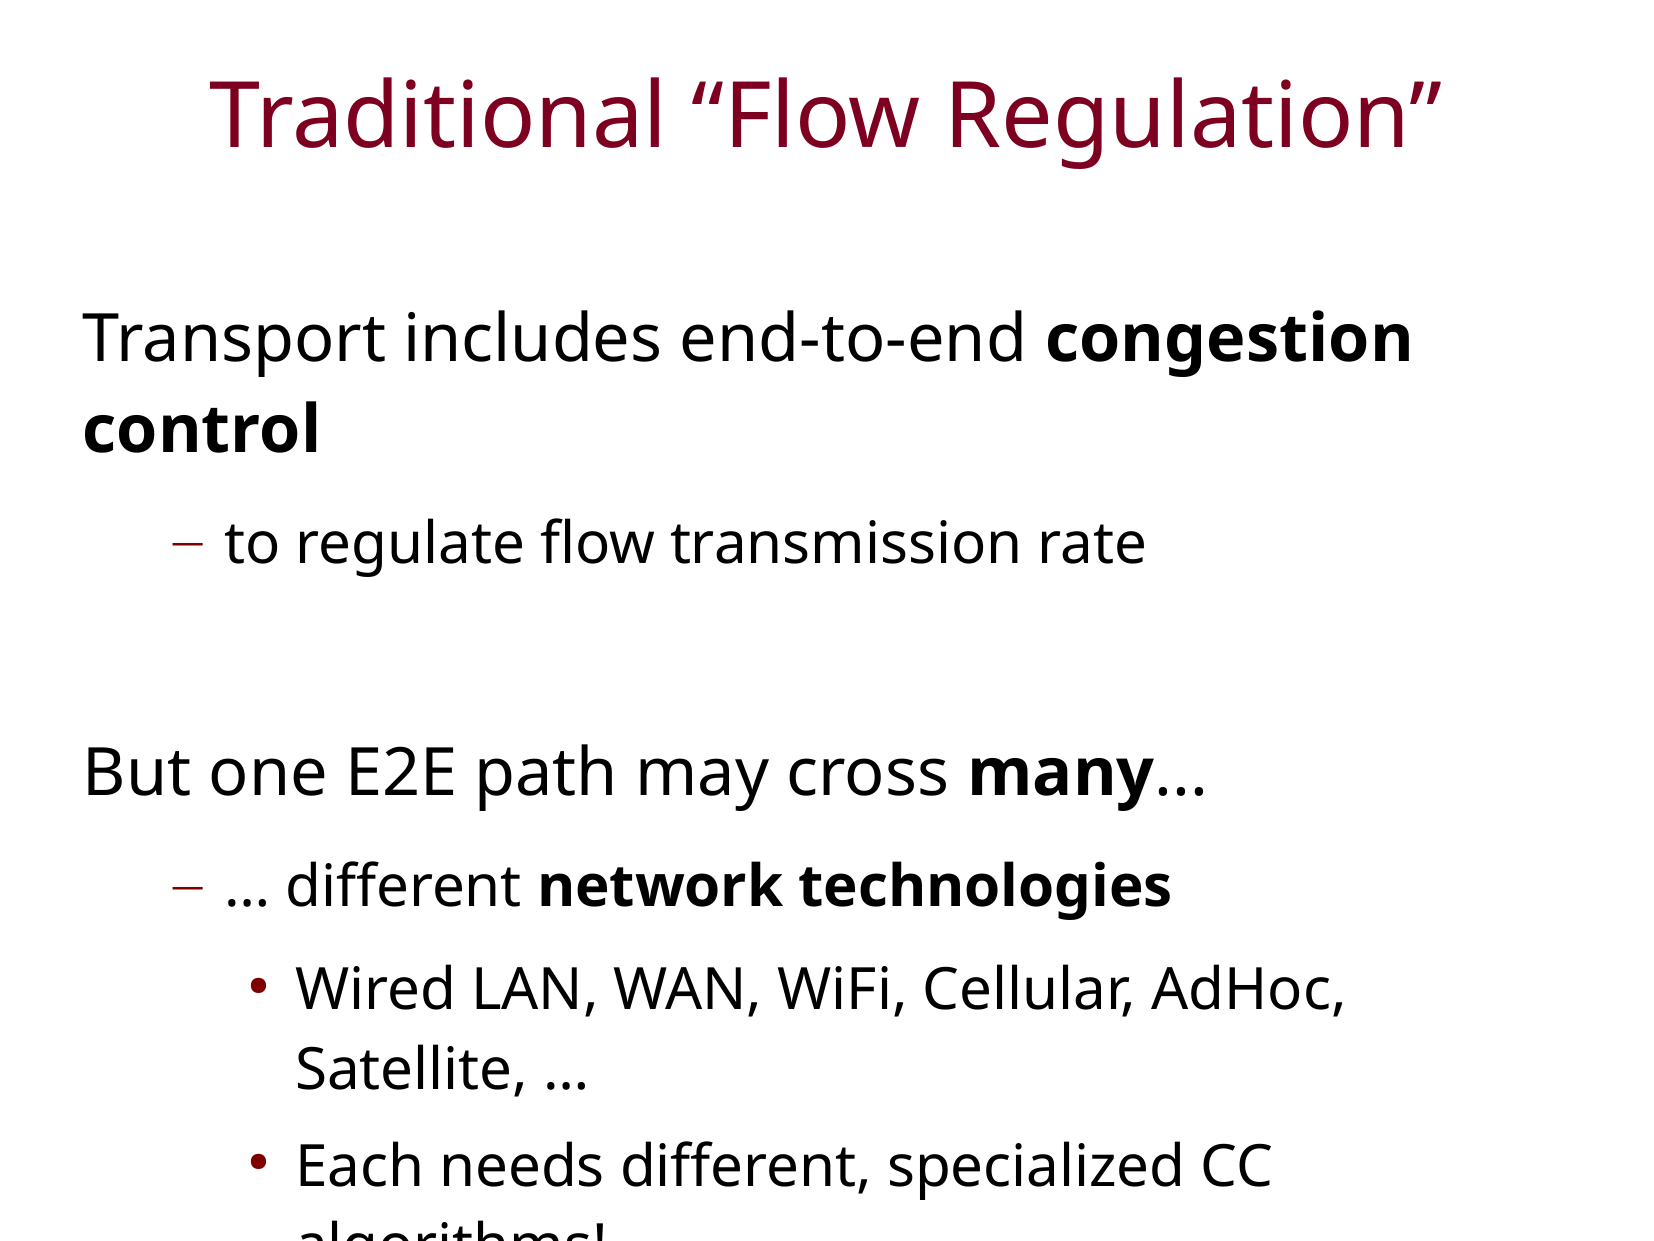

# Traditional “Flow Regulation”
Transport includes end-to-end congestion control
to regulate flow transmission rate
But one E2E path may cross many...
… different network technologies
Wired LAN, WAN, WiFi, Cellular, AdHoc, Satellite, …
Each needs different, specialized CC algorithms!
… different administrative domains
Each cares about CC algorithm in use!